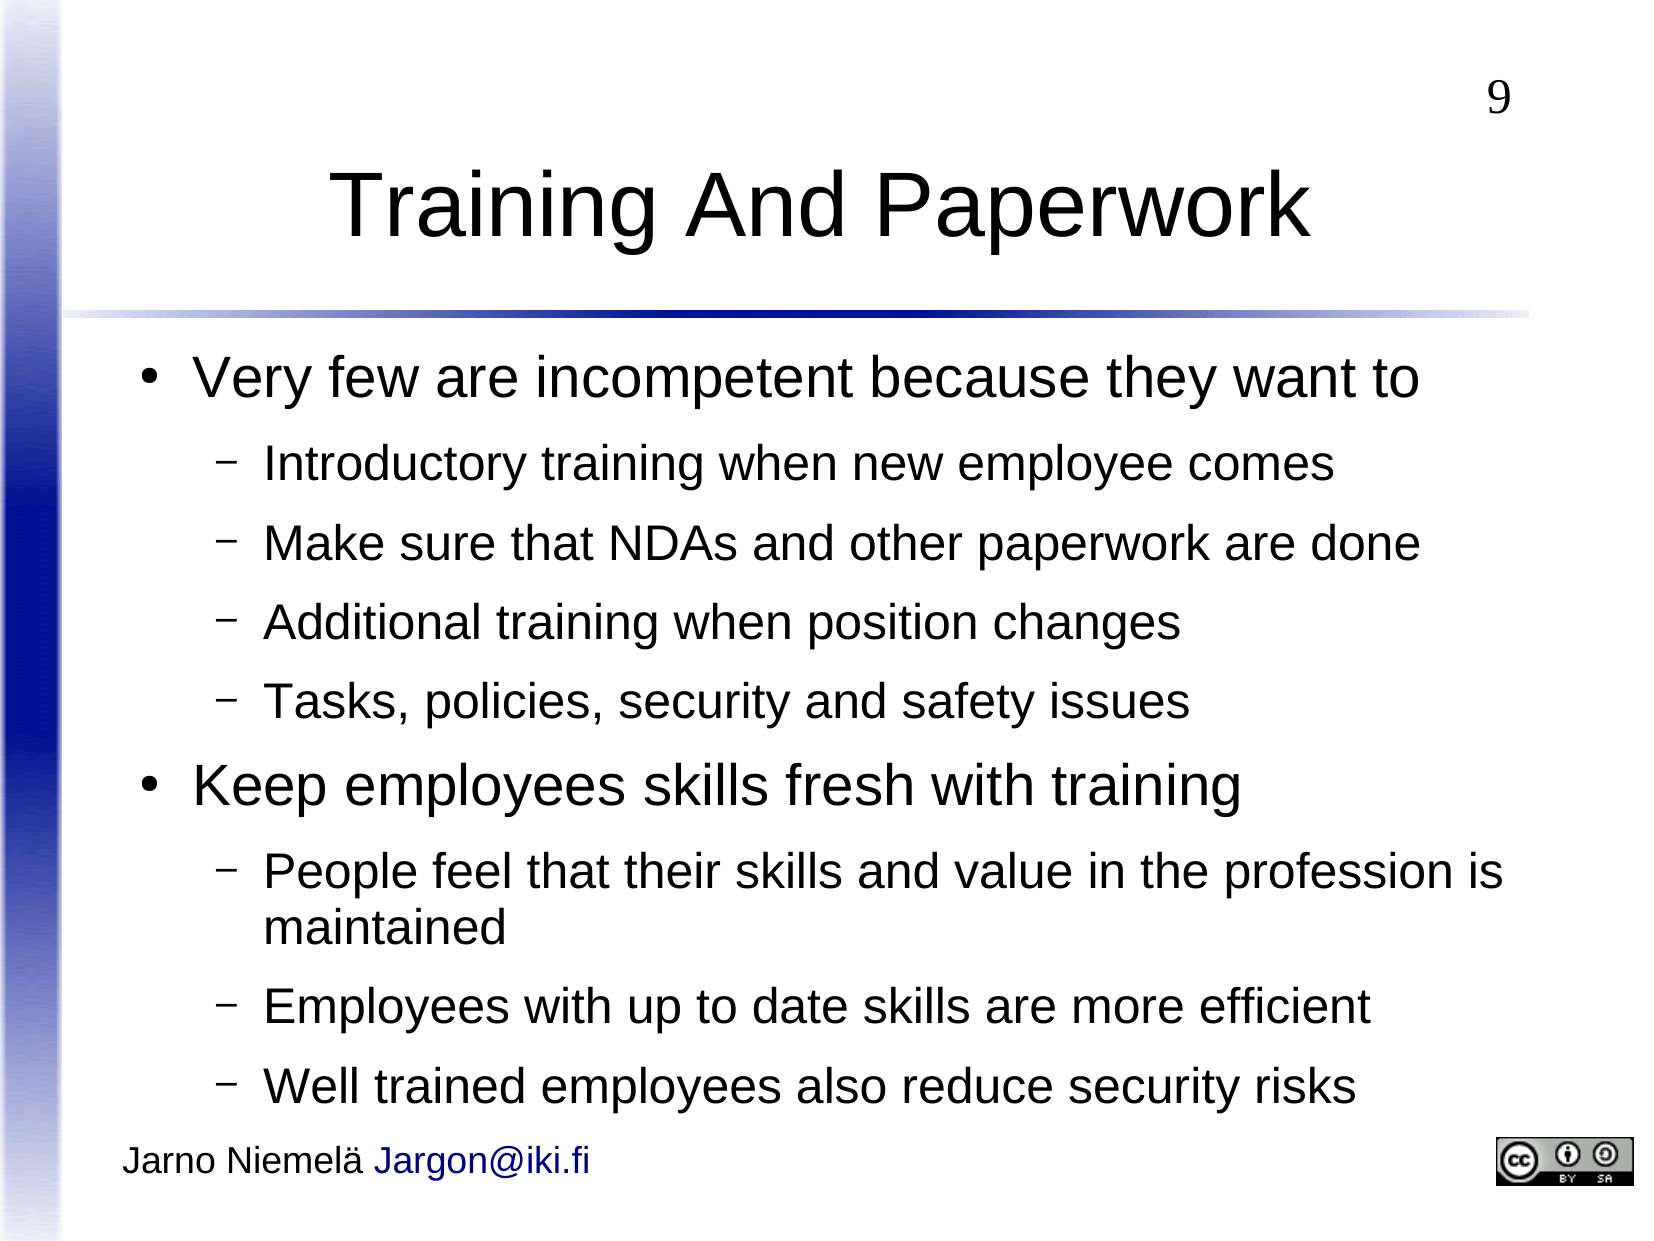

# Training And Paperwork
Very few are incompetent because they want to
Introductory training when new employee comes
Make sure that NDAs and other paperwork are done
Additional training when position changes
Tasks, policies, security and safety issues
Keep employees skills fresh with training
People feel that their skills and value in the profession is maintained
Employees with up to date skills are more efficient
Well trained employees also reduce security risks